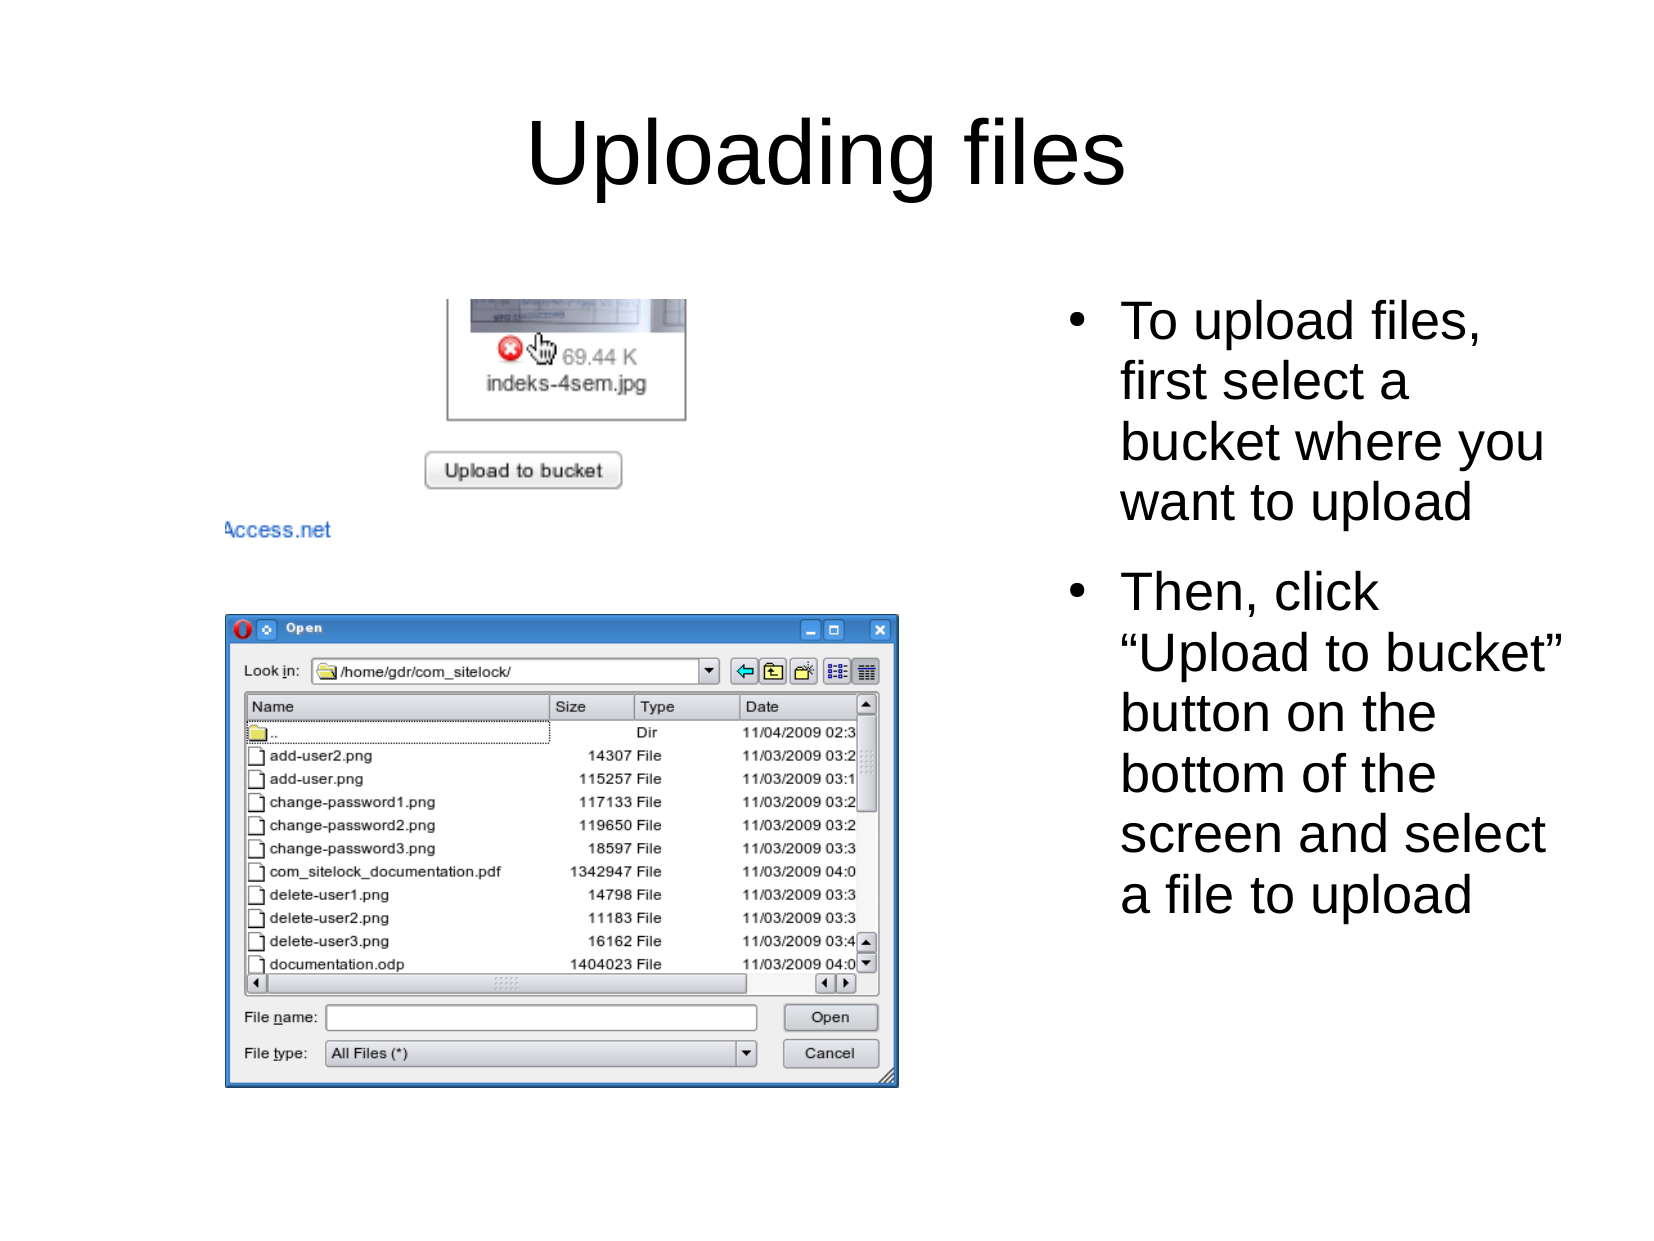

# Uploading files
To upload files, first select a bucket where you want to upload
Then, click “Upload to bucket” button on the bottom of the screen and select a file to upload